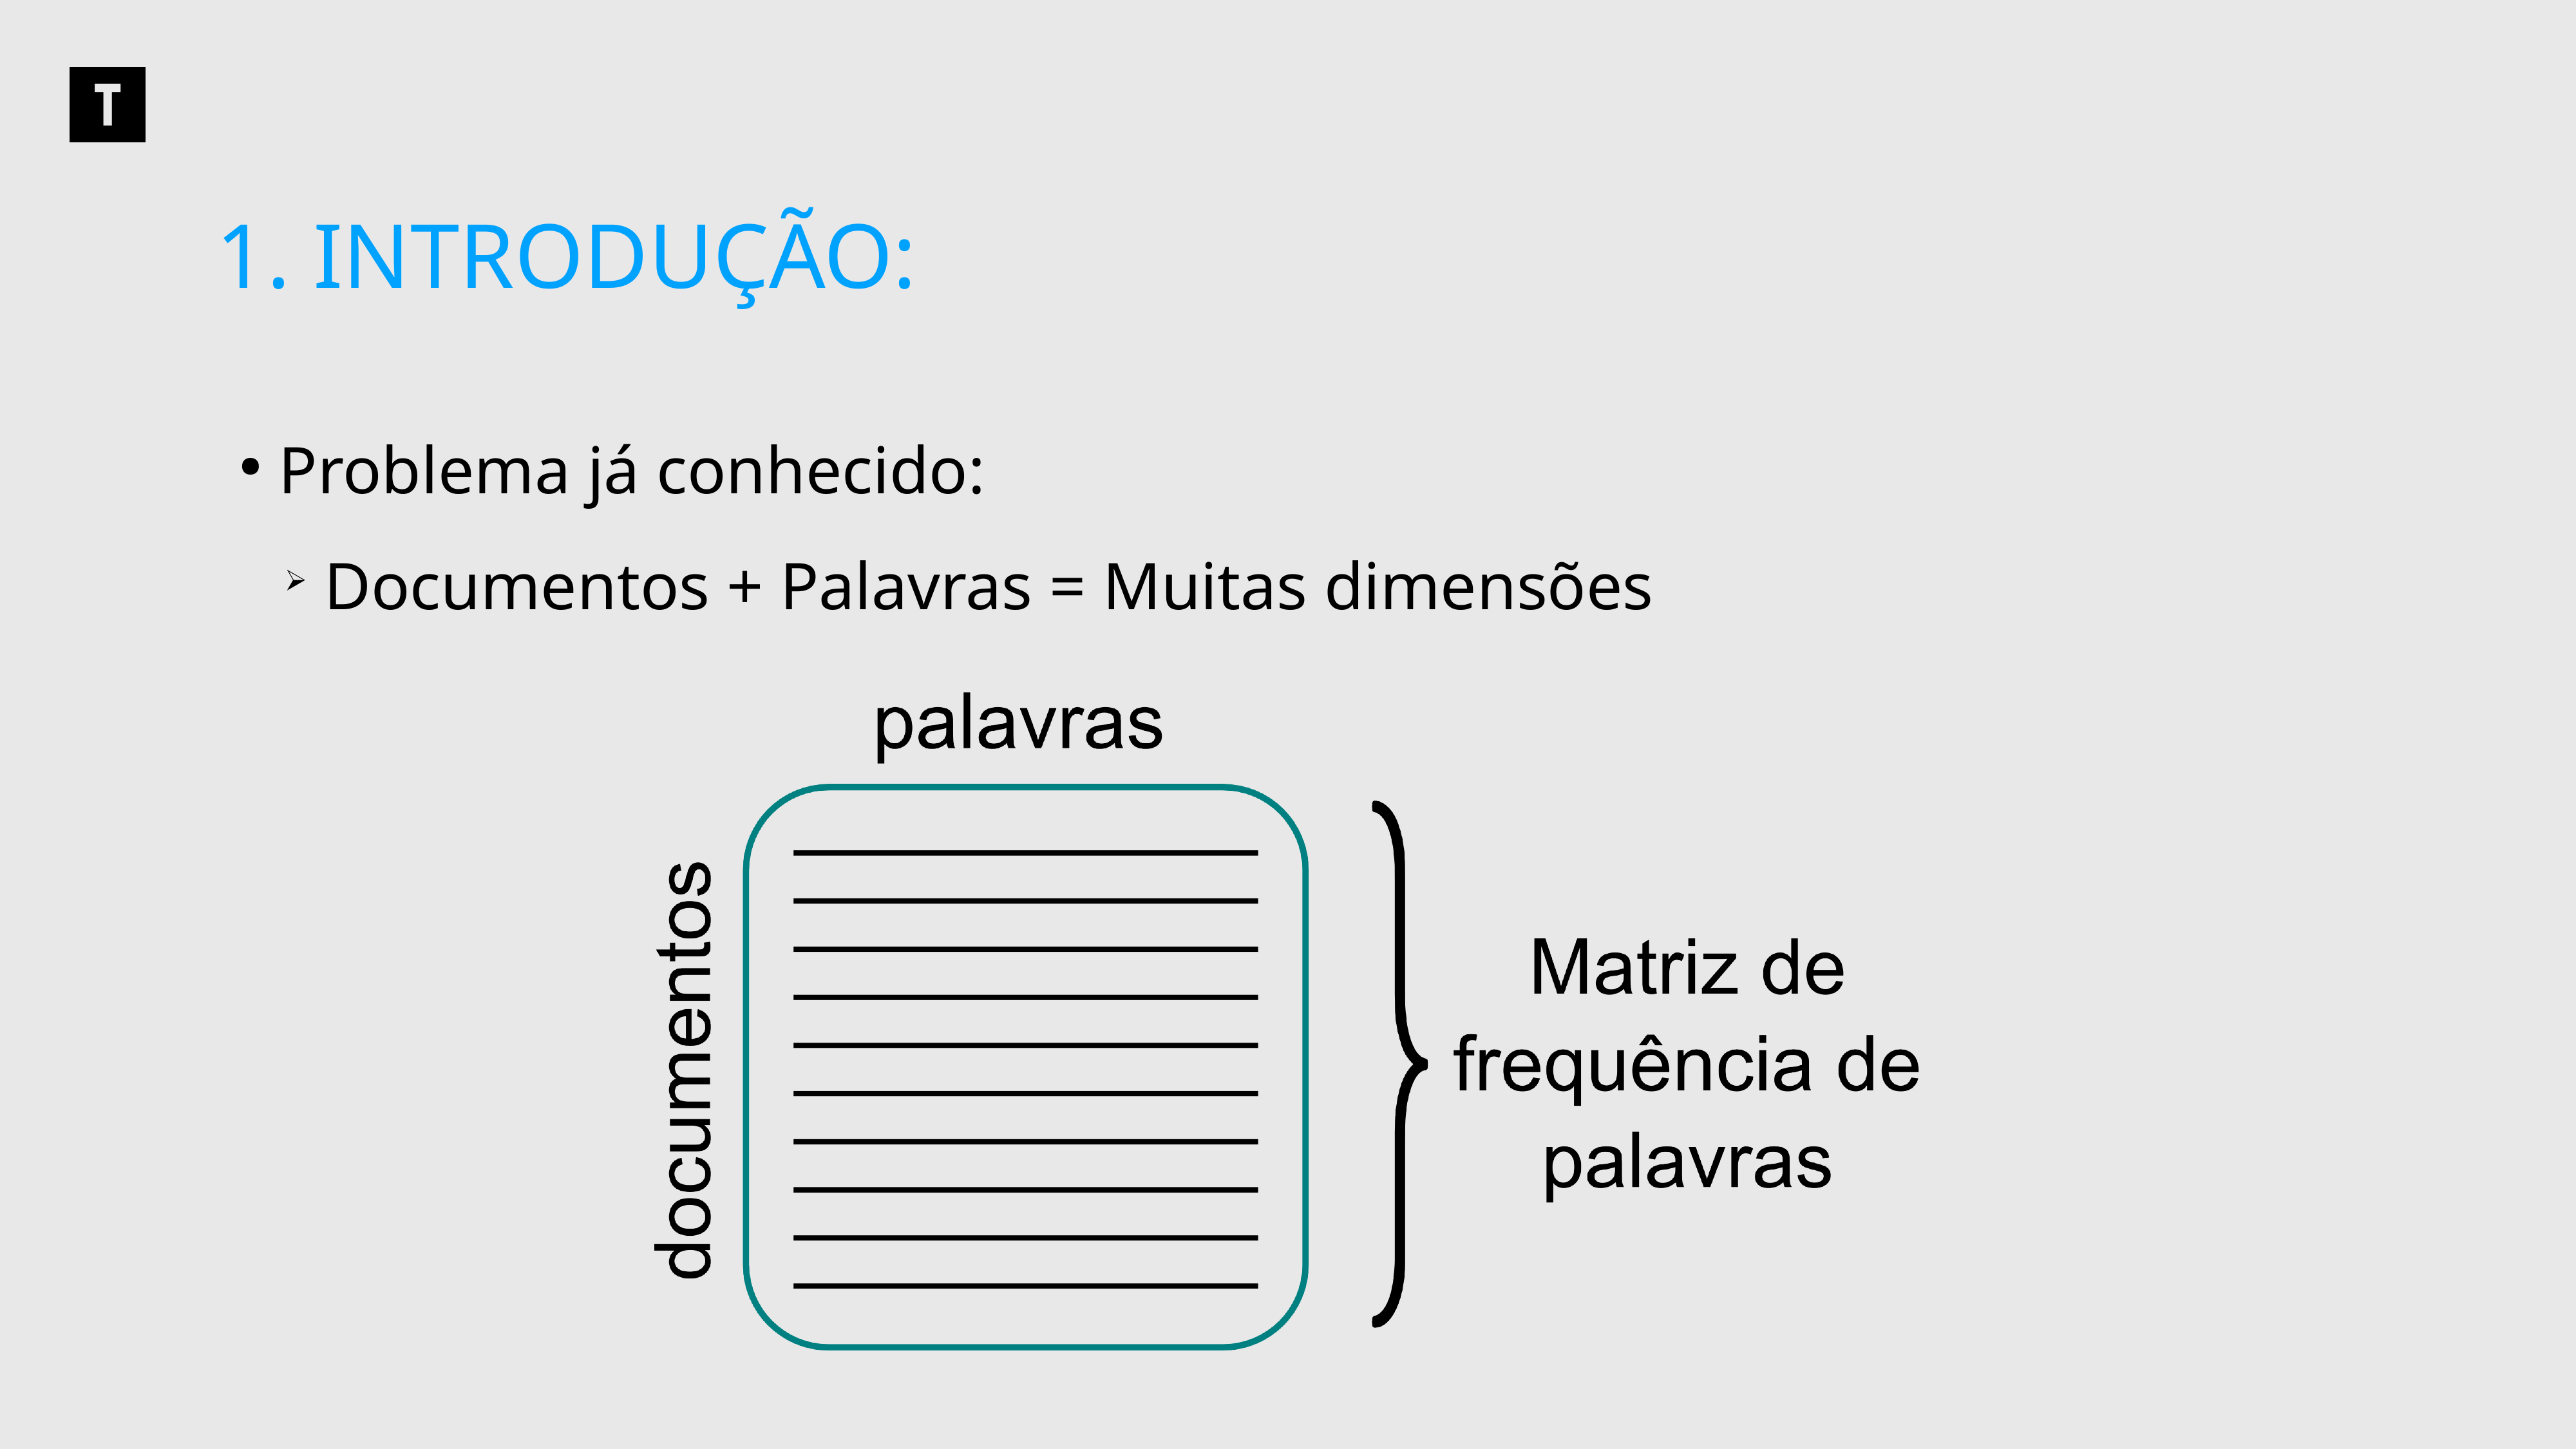

1. INTRODUÇÃO:
 Problema já conhecido:
 Documentos + Palavras = Muitas dimensões